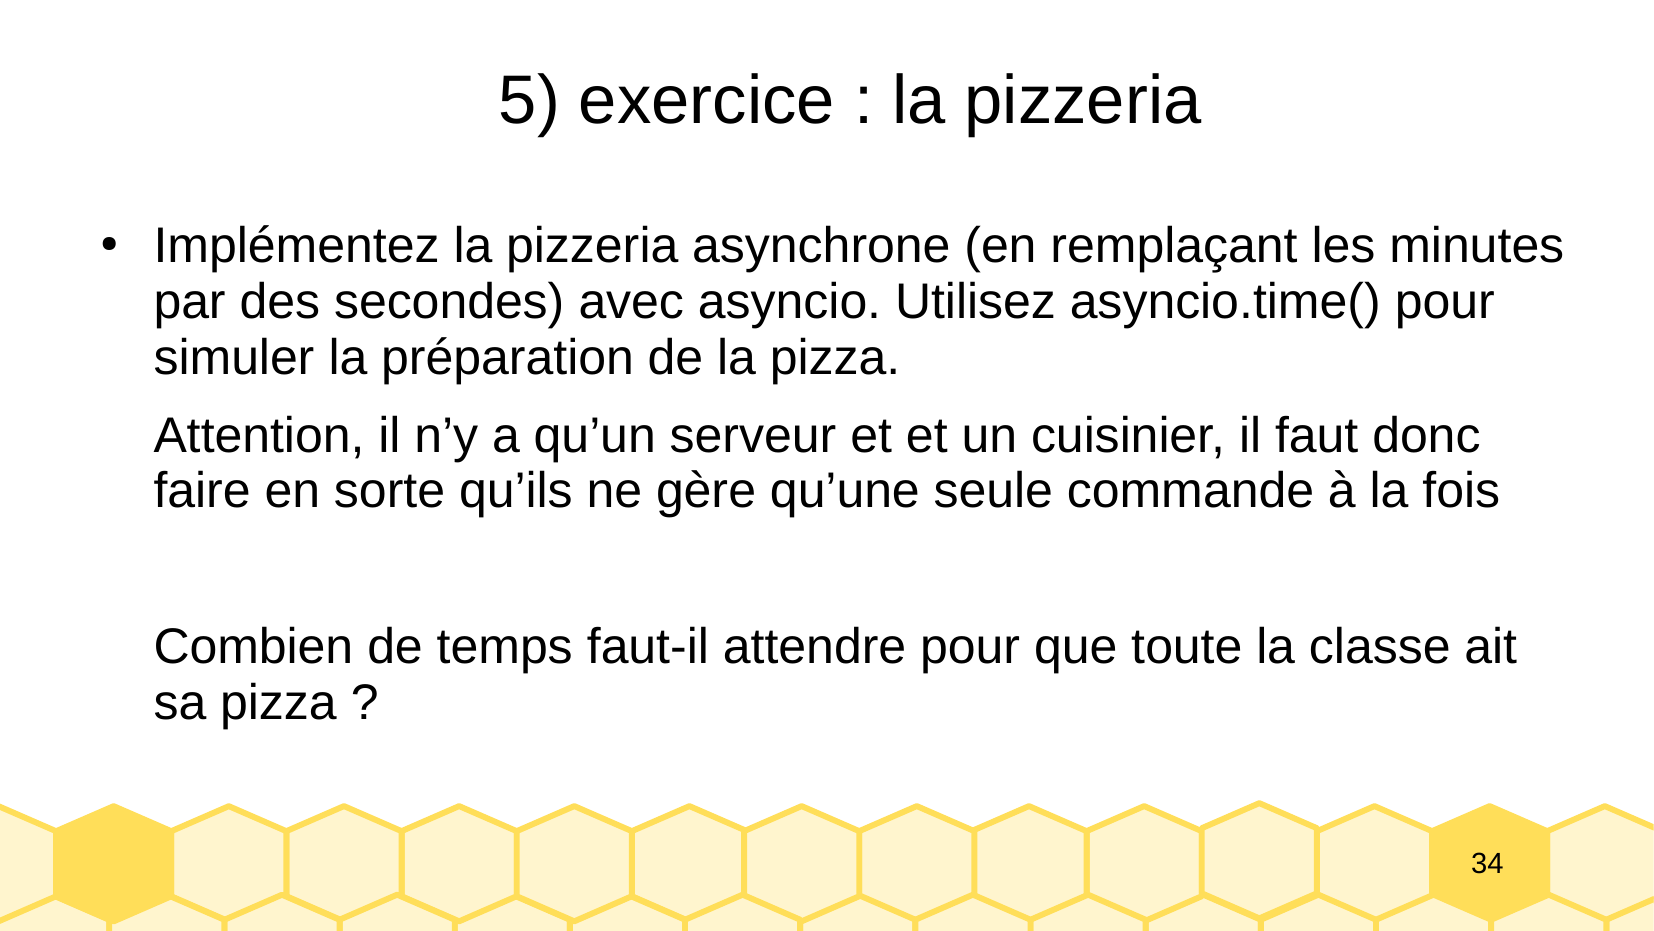

5) exercice : la pizzeria
# Implémentez la pizzeria asynchrone (en remplaçant les minutes par des secondes) avec asyncio. Utilisez asyncio.time() pour simuler la préparation de la pizza.
Attention, il n’y a qu’un serveur et et un cuisinier, il faut donc faire en sorte qu’ils ne gère qu’une seule commande à la fois
Combien de temps faut-il attendre pour que toute la classe ait sa pizza ?